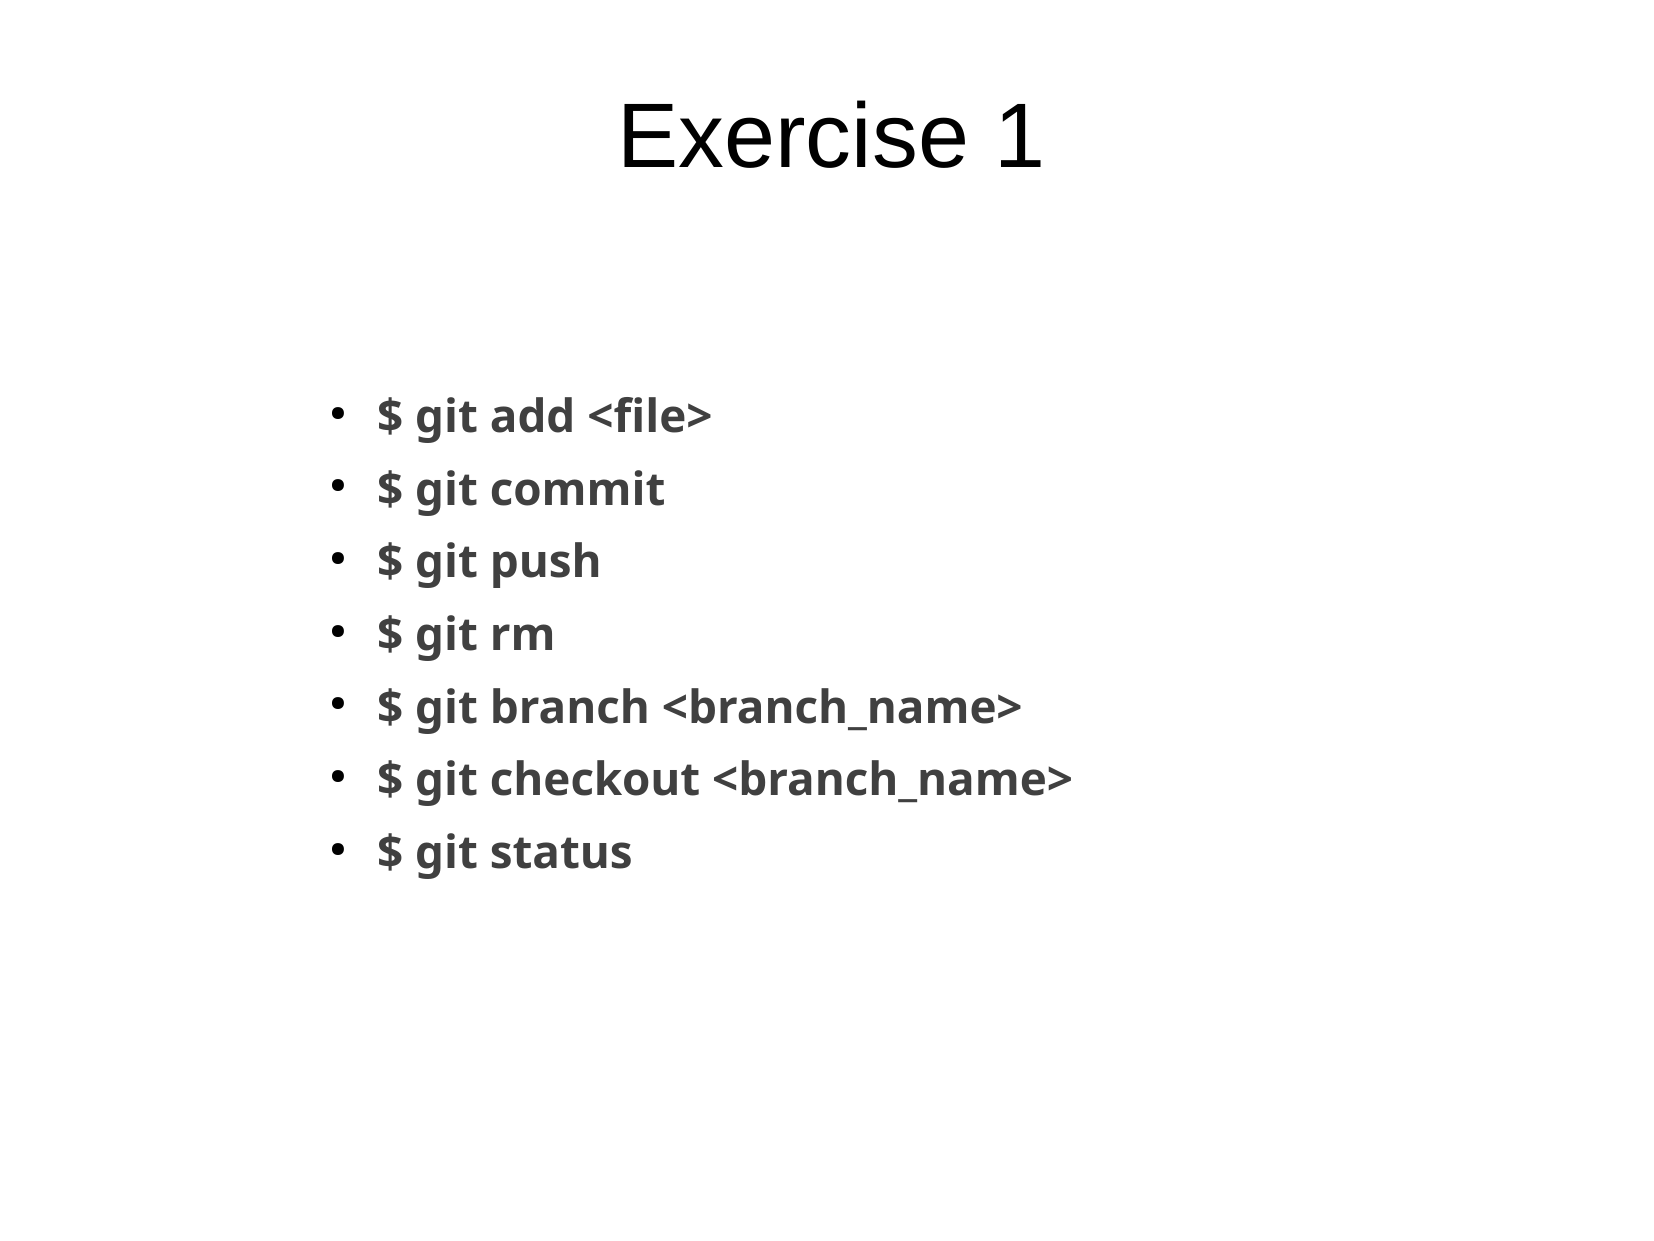

# Exercise 1
$ git add <file>
$ git commit
$ git push
$ git rm
$ git branch <branch_name>
$ git checkout <branch_name>
$ git status